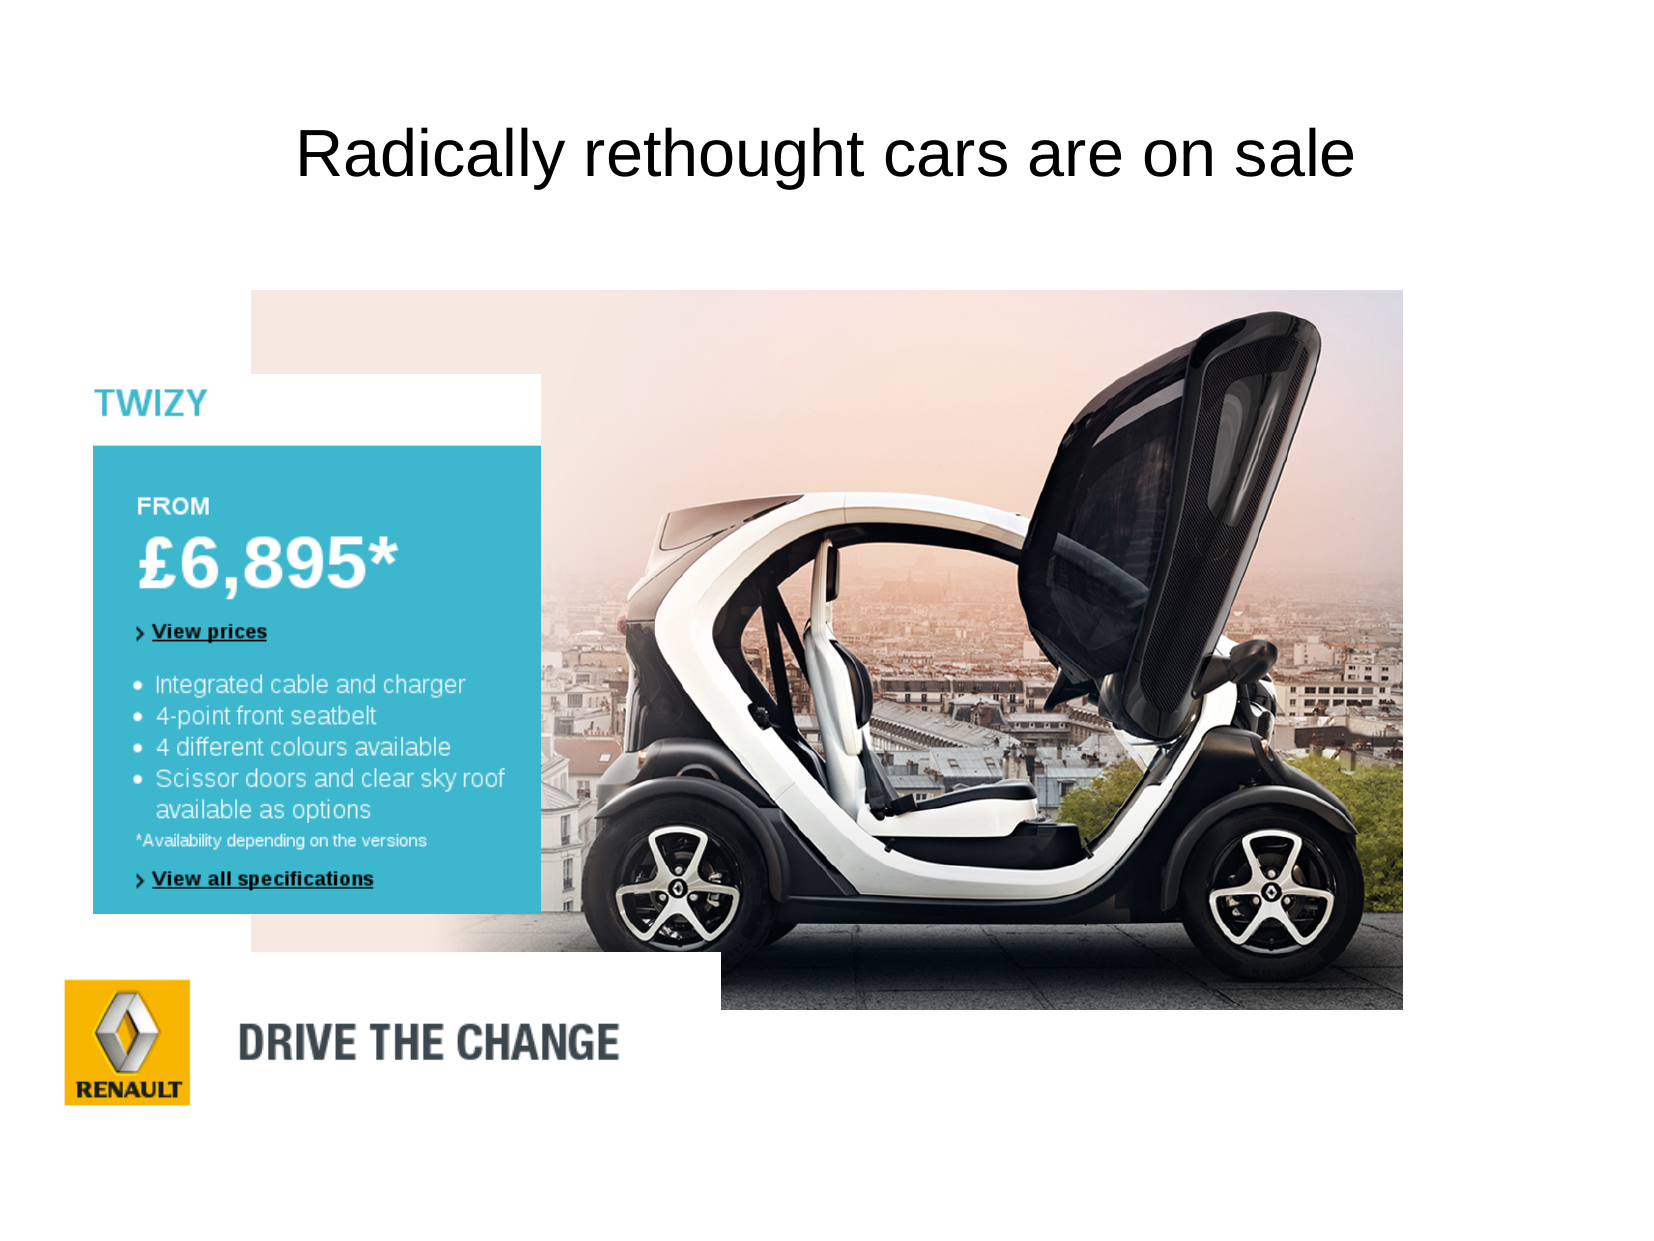

# Radically rethought cars are on sale